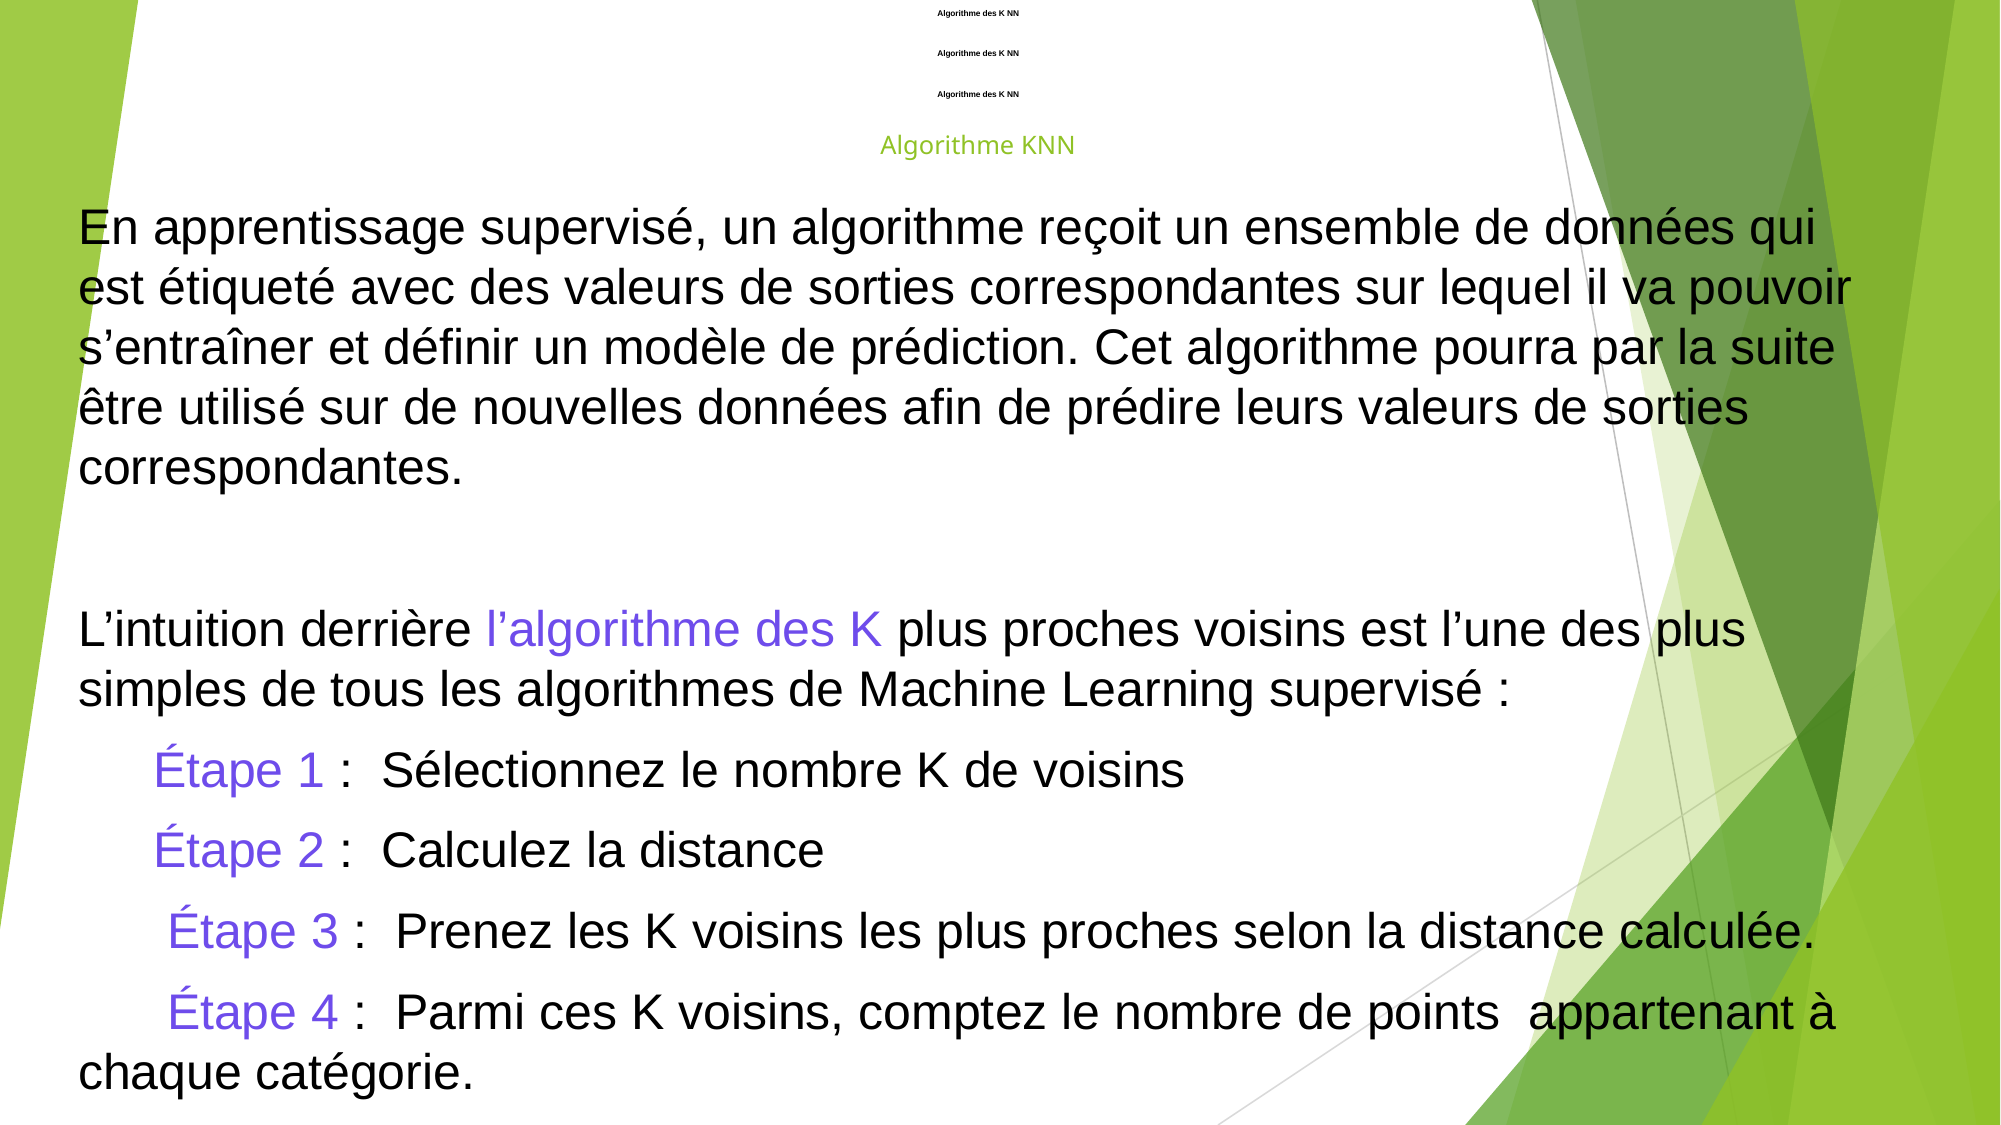

# Algorithme des K NN Algorithme des K NN Algorithme des K NN Algorithme KNN
En apprentissage supervisé, un algorithme reçoit un ensemble de données qui est étiqueté avec des valeurs de sorties correspondantes sur lequel il va pouvoir s’entraîner et définir un modèle de prédiction. Cet algorithme pourra par la suite être utilisé sur de nouvelles données afin de prédire leurs valeurs de sorties correspondantes.
L’intuition derrière l’algorithme des K plus proches voisins est l’une des plus simples de tous les algorithmes de Machine Learning supervisé :
	Étape 1 :  Sélectionnez le nombre K de voisins
 	Étape 2 :  Calculez la distance
	 Étape 3 :  Prenez les K voisins les plus proches selon la distance calculée.
	 Étape 4 :  Parmi ces K voisins, comptez le nombre de points  appartenant à chaque catégorie.